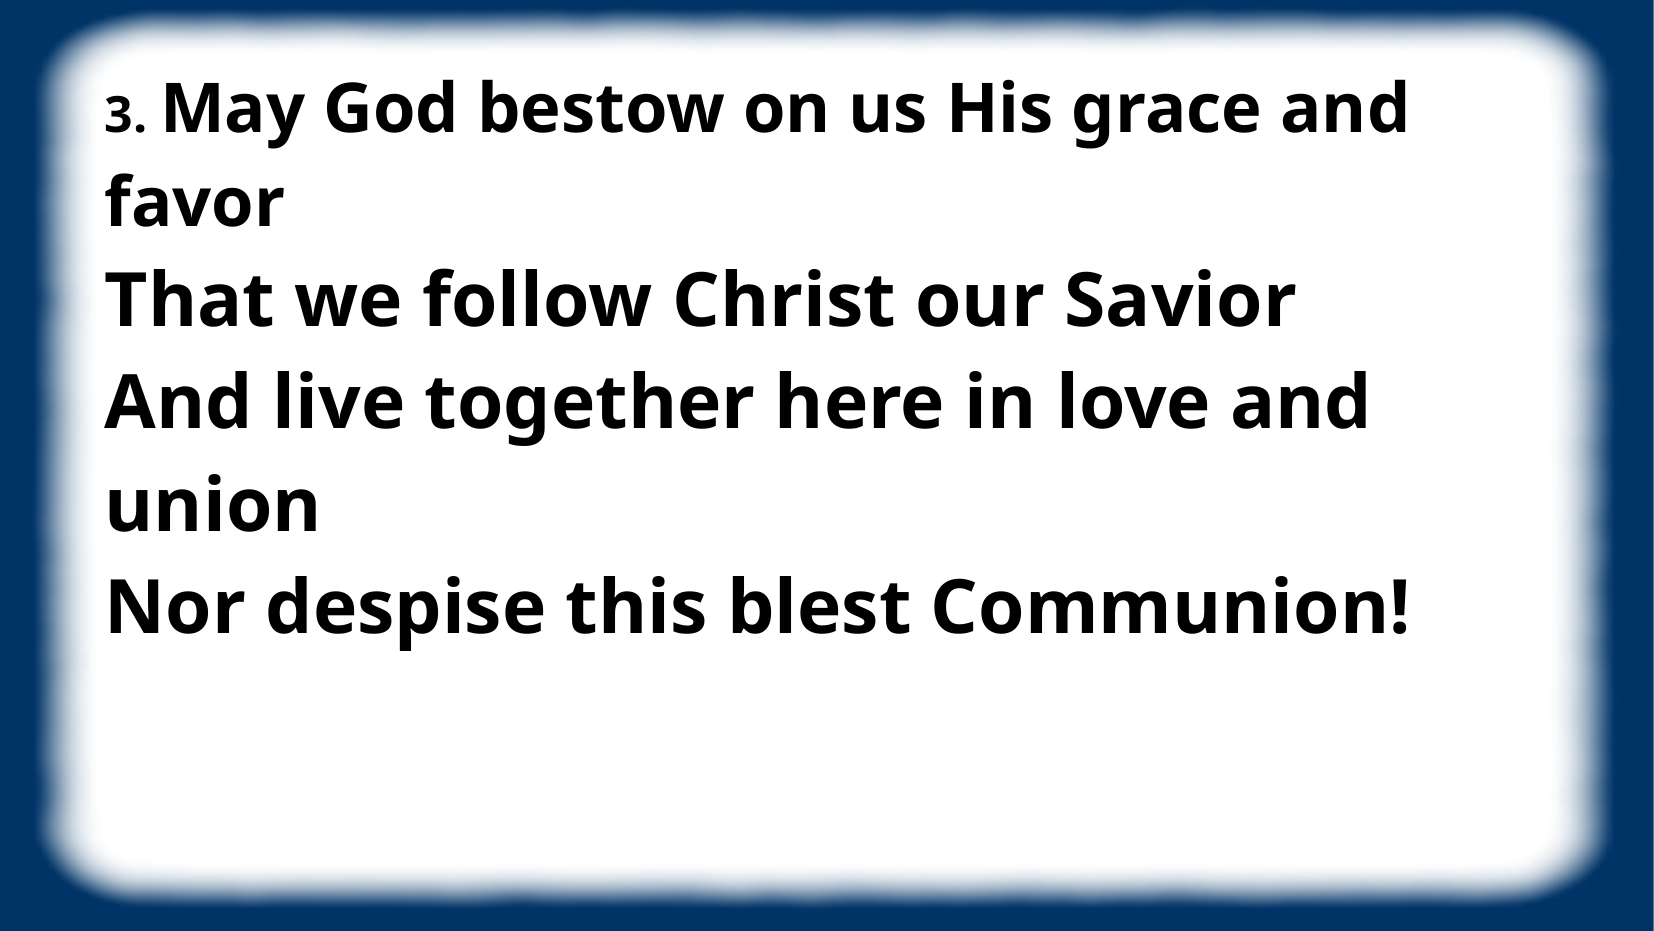

3. May God bestow on us His grace and favor
That we follow Christ our Savior
And live together here in love and union
Nor despise this blest Communion!